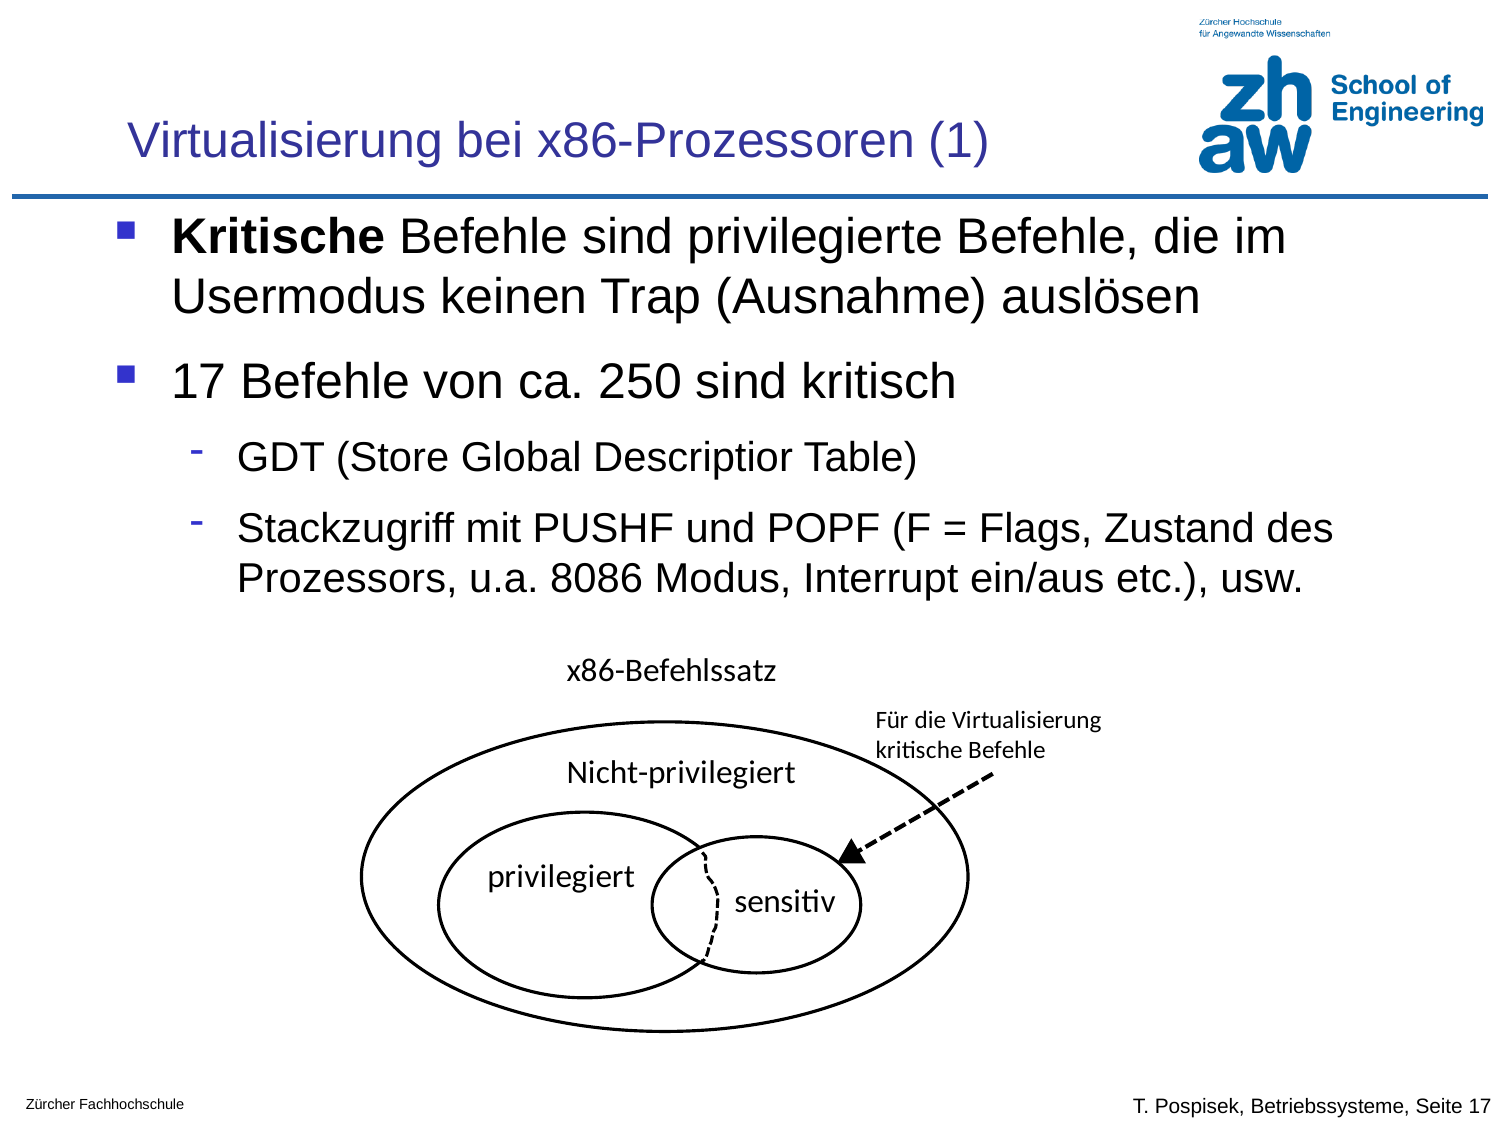

# Virtualisierung bei x86-Prozessoren (1)
Kritische Befehle sind privilegierte Befehle, die im Usermodus keinen Trap (Ausnahme) auslösen
17 Befehle von ca. 250 sind kritisch
GDT (Store Global Descriptior Table)
Stackzugriff mit PUSHF und POPF (F = Flags, Zustand des Prozessors, u.a. 8086 Modus, Interrupt ein/aus etc.), usw.